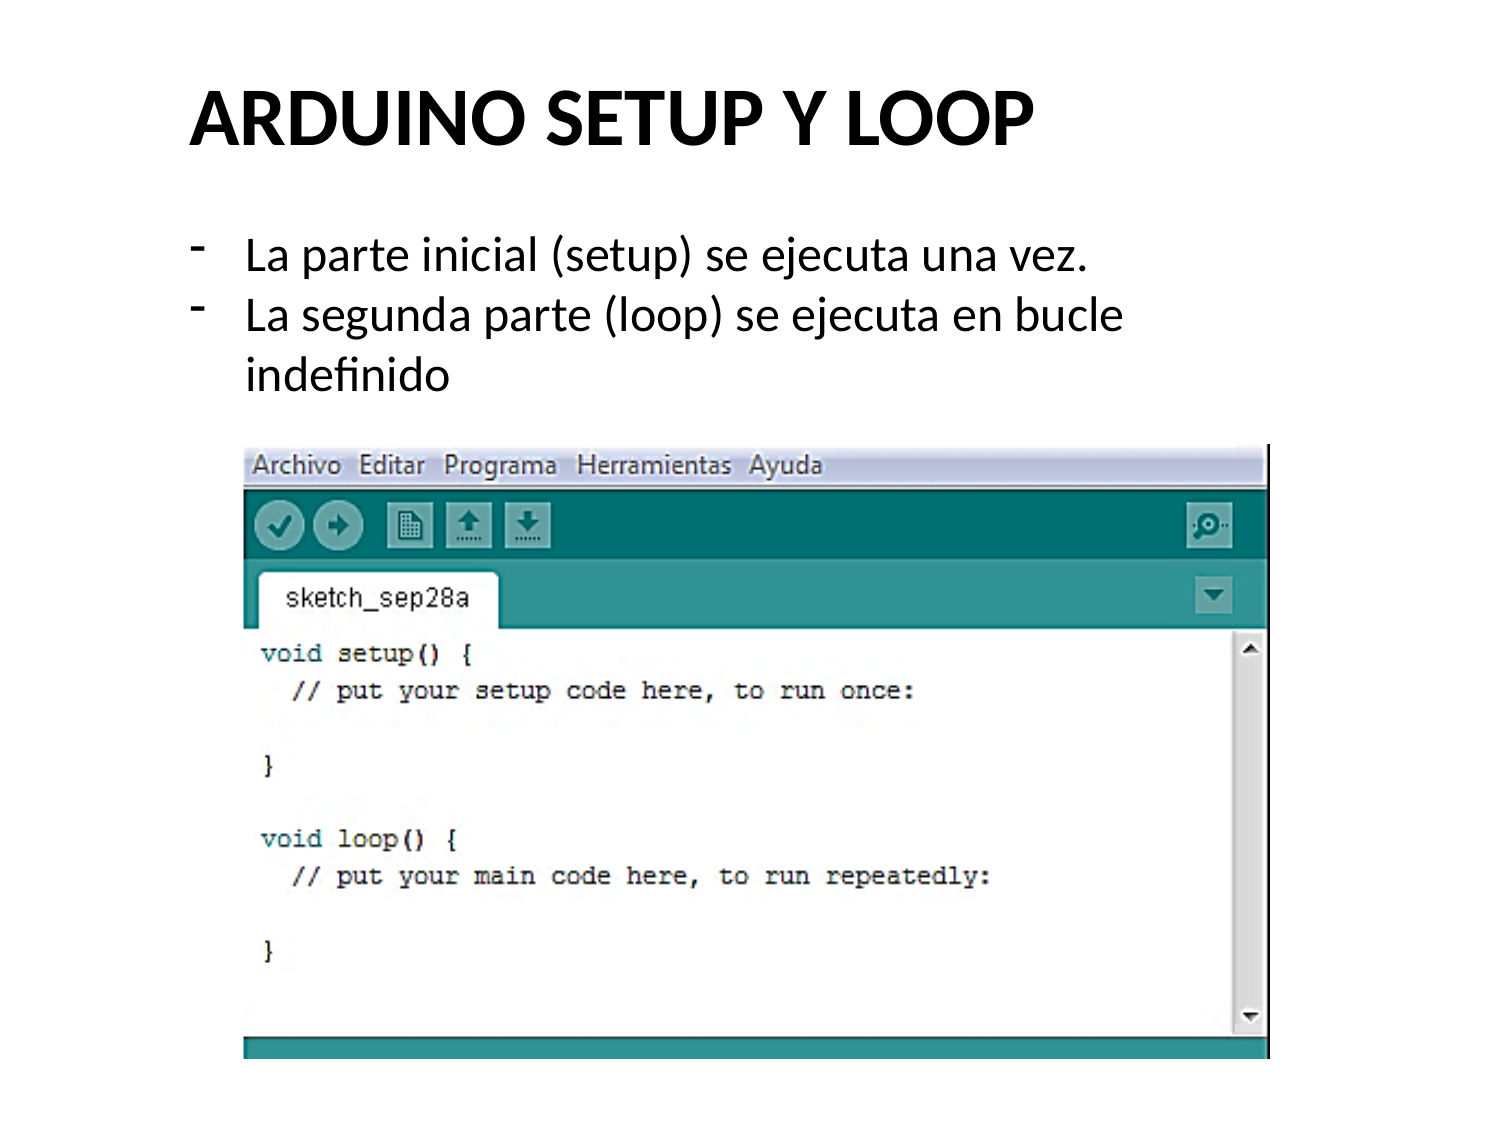

ARDUINO SETUP Y LOOP
La parte inicial (setup) se ejecuta una vez.
La segunda parte (loop) se ejecuta en bucle indefinido